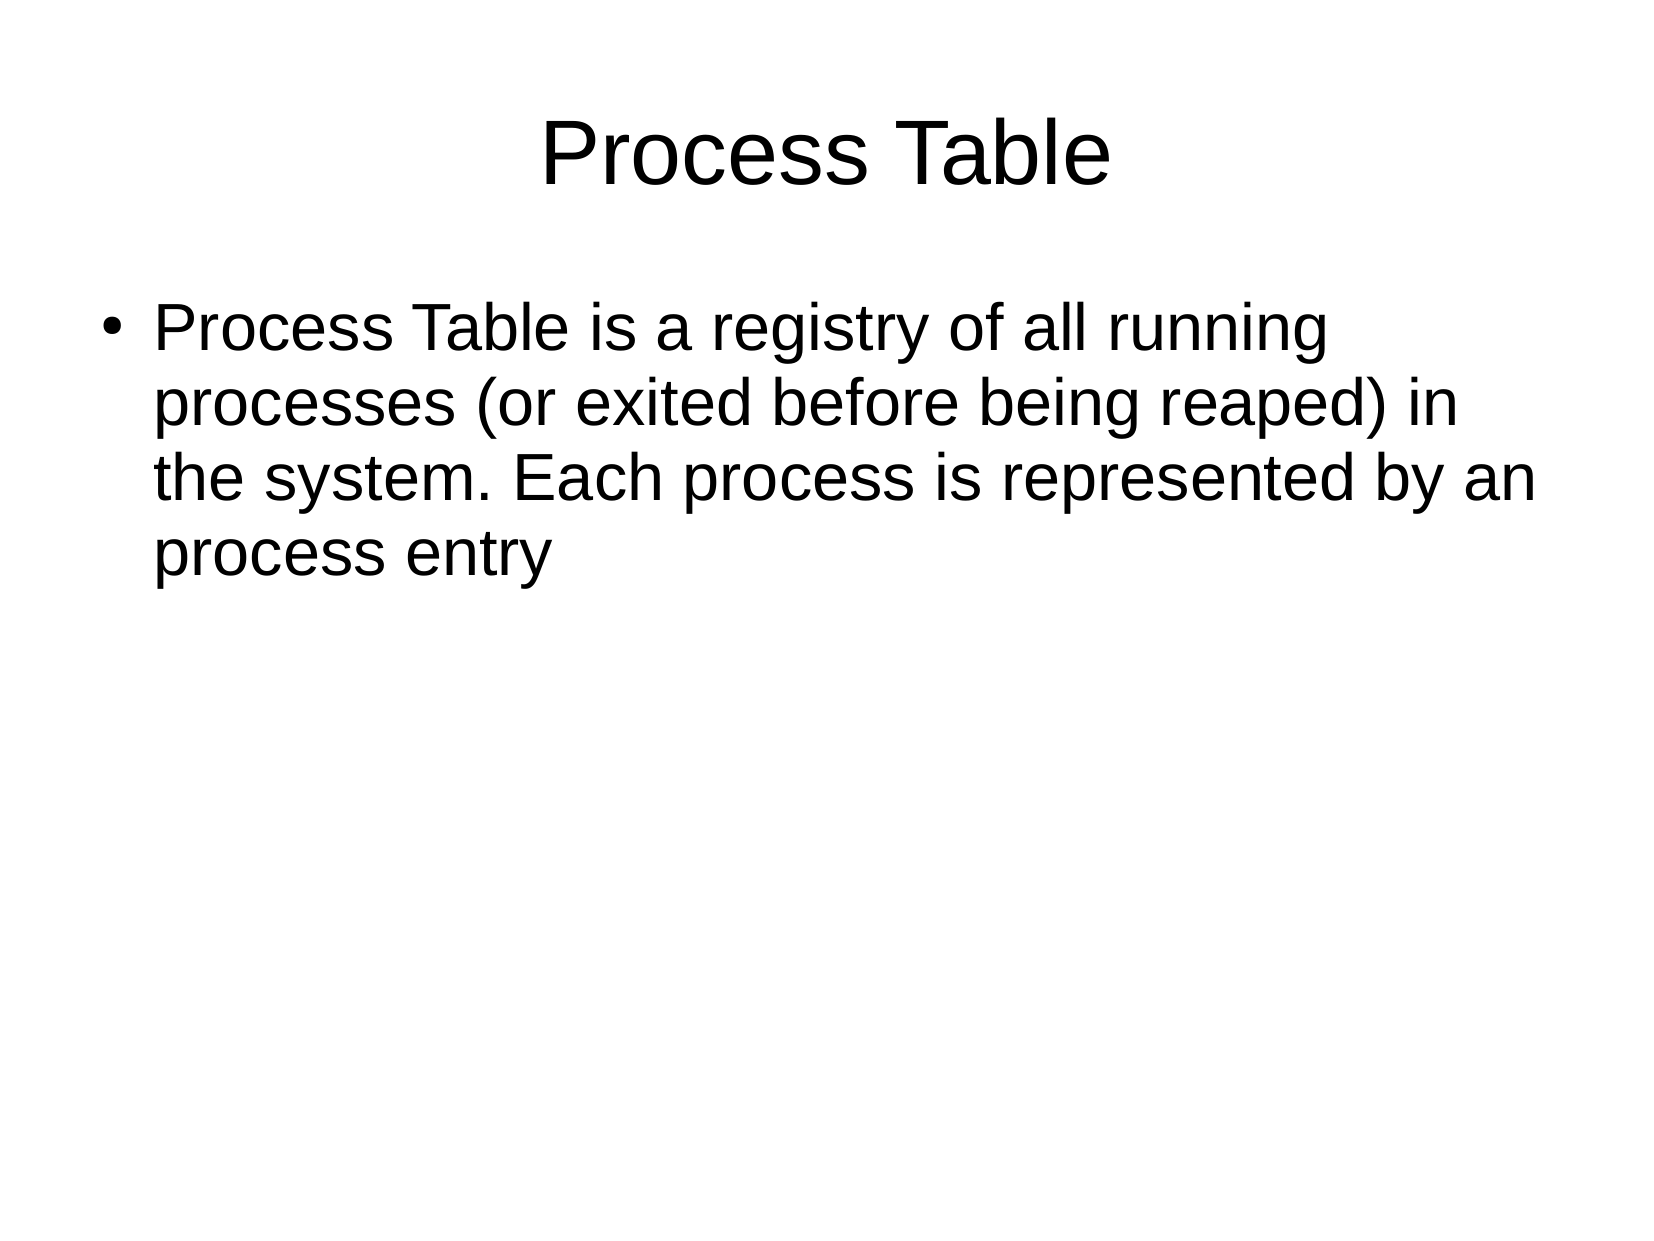

# Process Table
Process Table is a registry of all running processes (or exited before being reaped) in the system. Each process is represented by an process entry